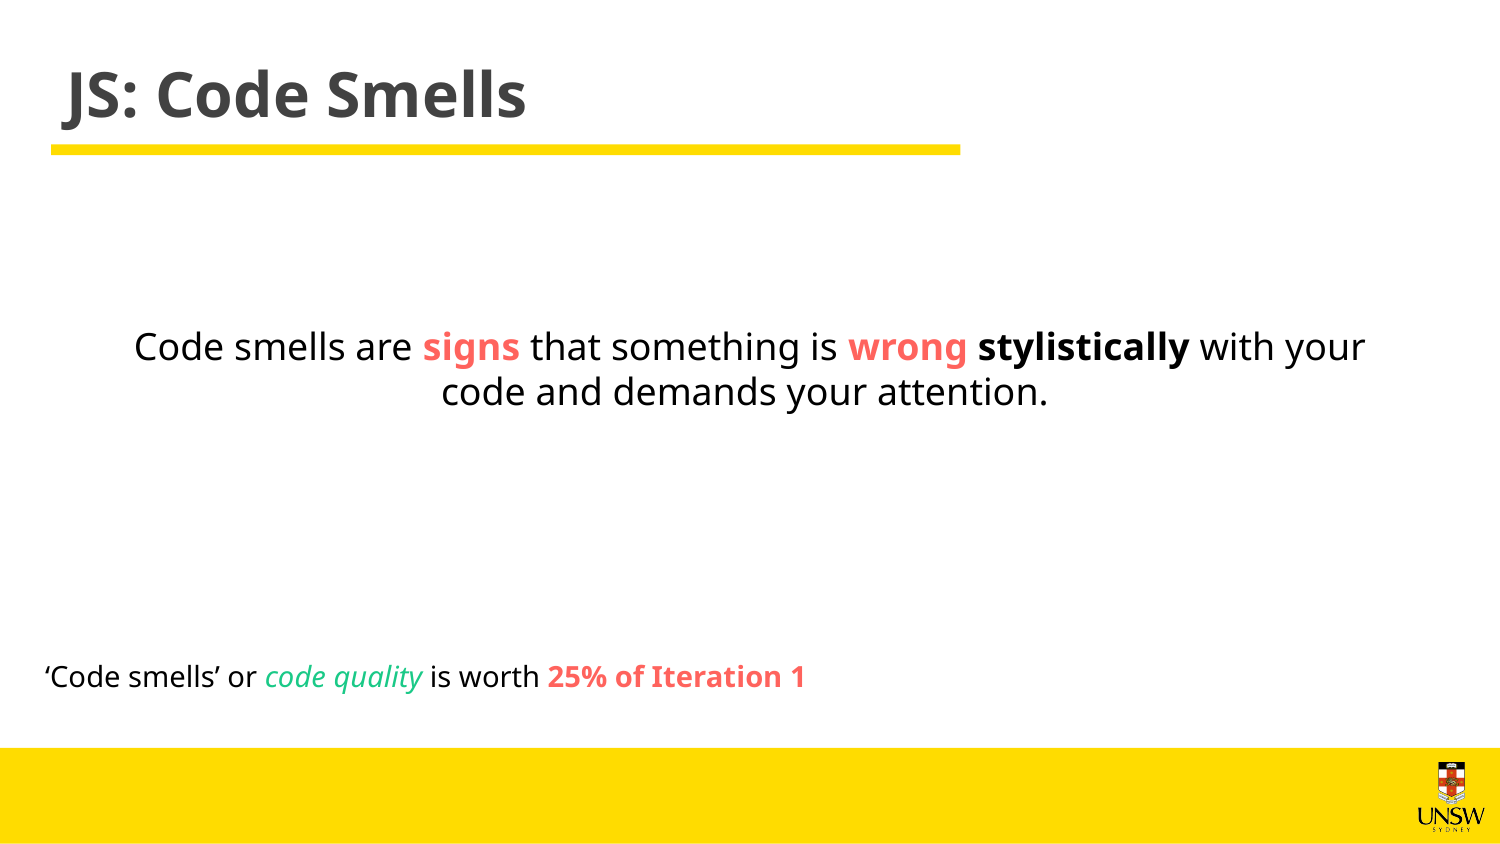

JS: Code Smells
Code smells are signs that something is wrong stylistically with your code and demands your attention.
‘Code smells’ or code quality is worth 25% of Iteration 1